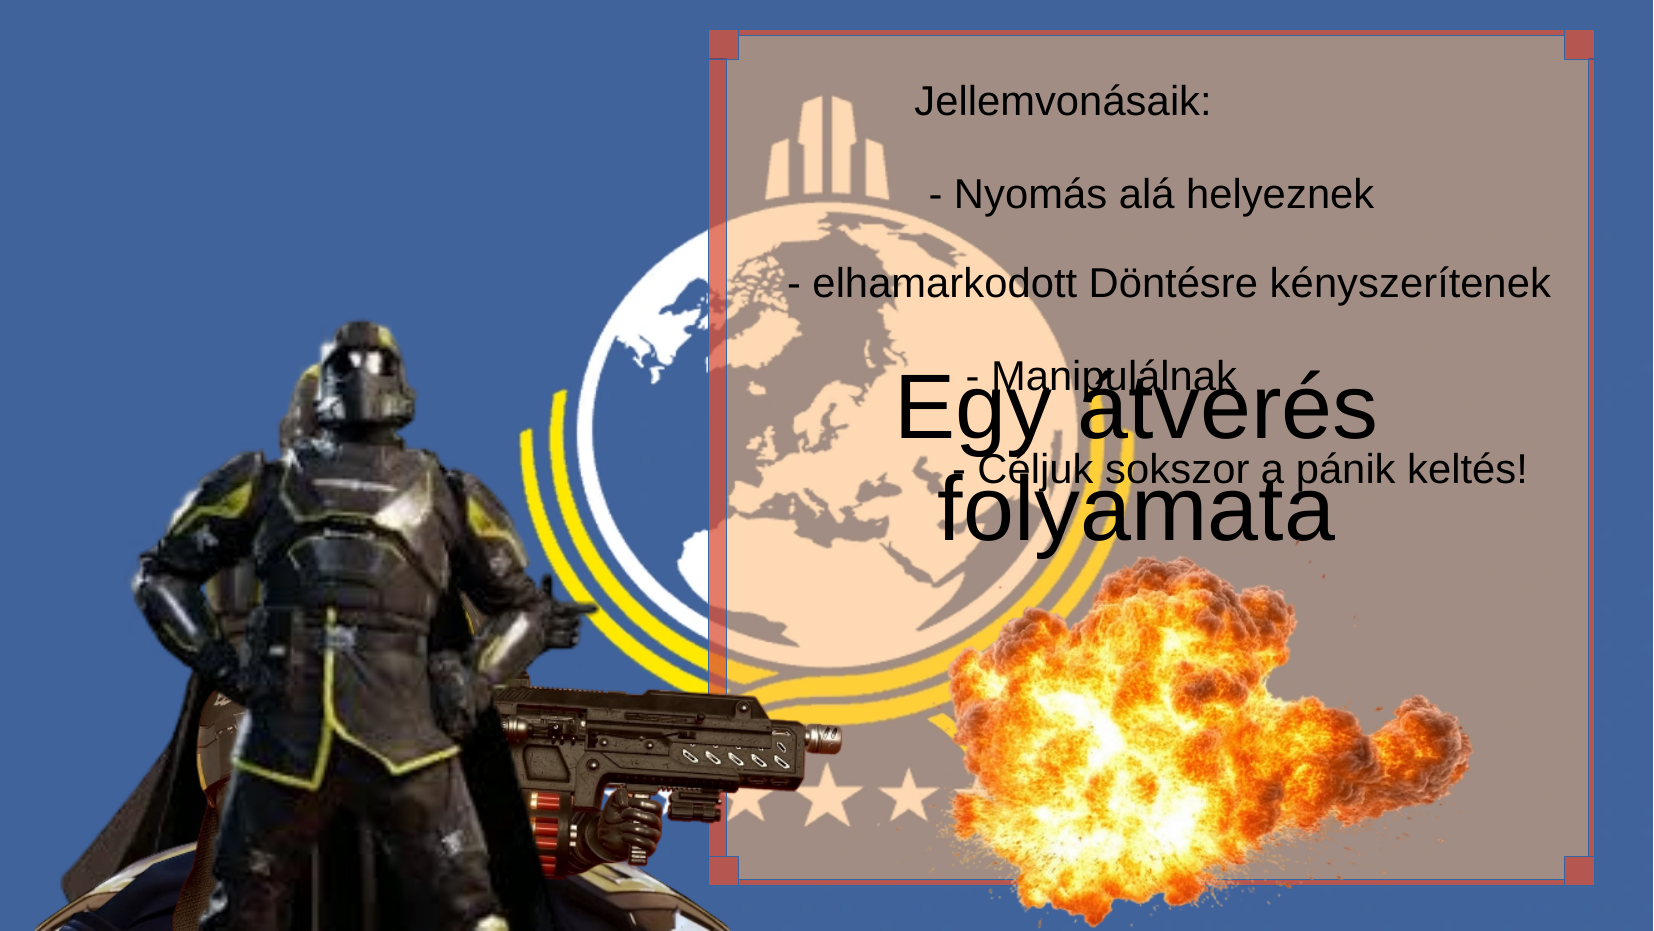

# Egy átverés folyamata
Jellemvonásaik:
- Nyomás alá helyeznek
- elhamarkodott Döntésre kényszerítenek
- Manipulálnak
- Céljuk sokszor a pánik keltés!